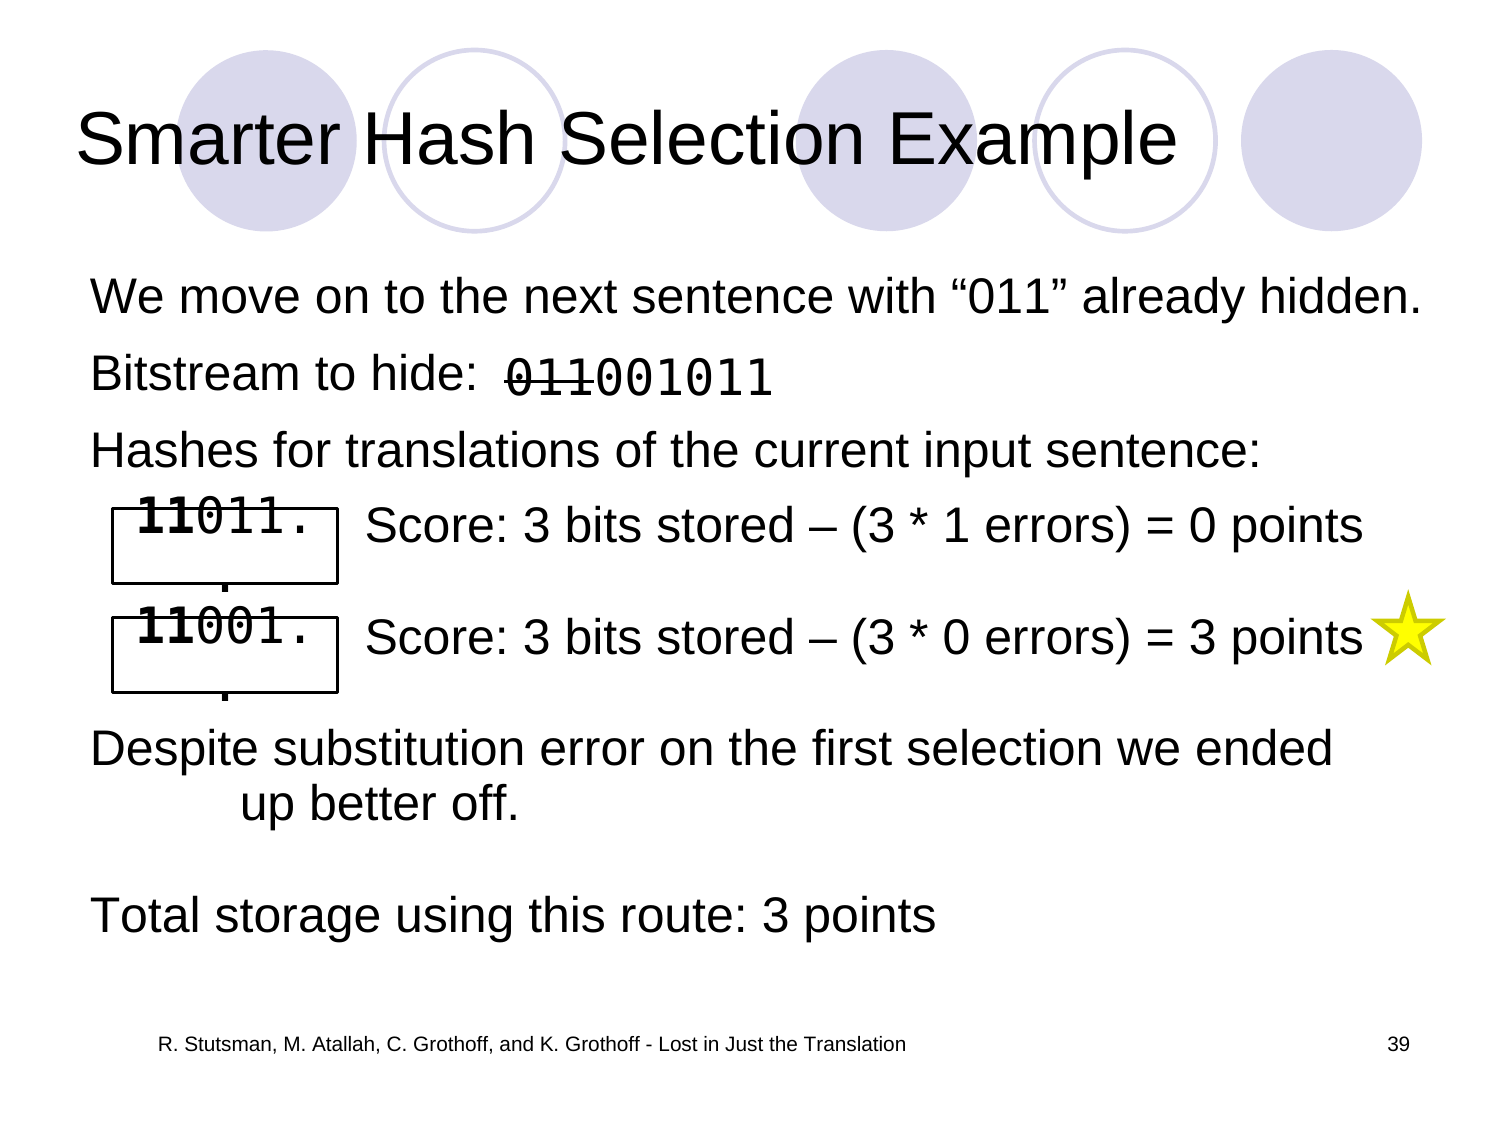

# Smarter Hash Selection Example
We move on to the next sentence with “011” already hidden.
Bitstream to hide:
011001011
Hashes for translations of the current input sentence:
Score: 3 bits stored – (3 * 1 errors) = 0 points
11011..
Score: 3 bits stored – (3 * 0 errors) = 3 points
11001..
Despite substitution error on the first selection we ended
	up better off.
Total storage using this route: 3 points
R. Stutsman, M. Atallah, C. Grothoff, and K. Grothoff - Lost in Just the Translation
39